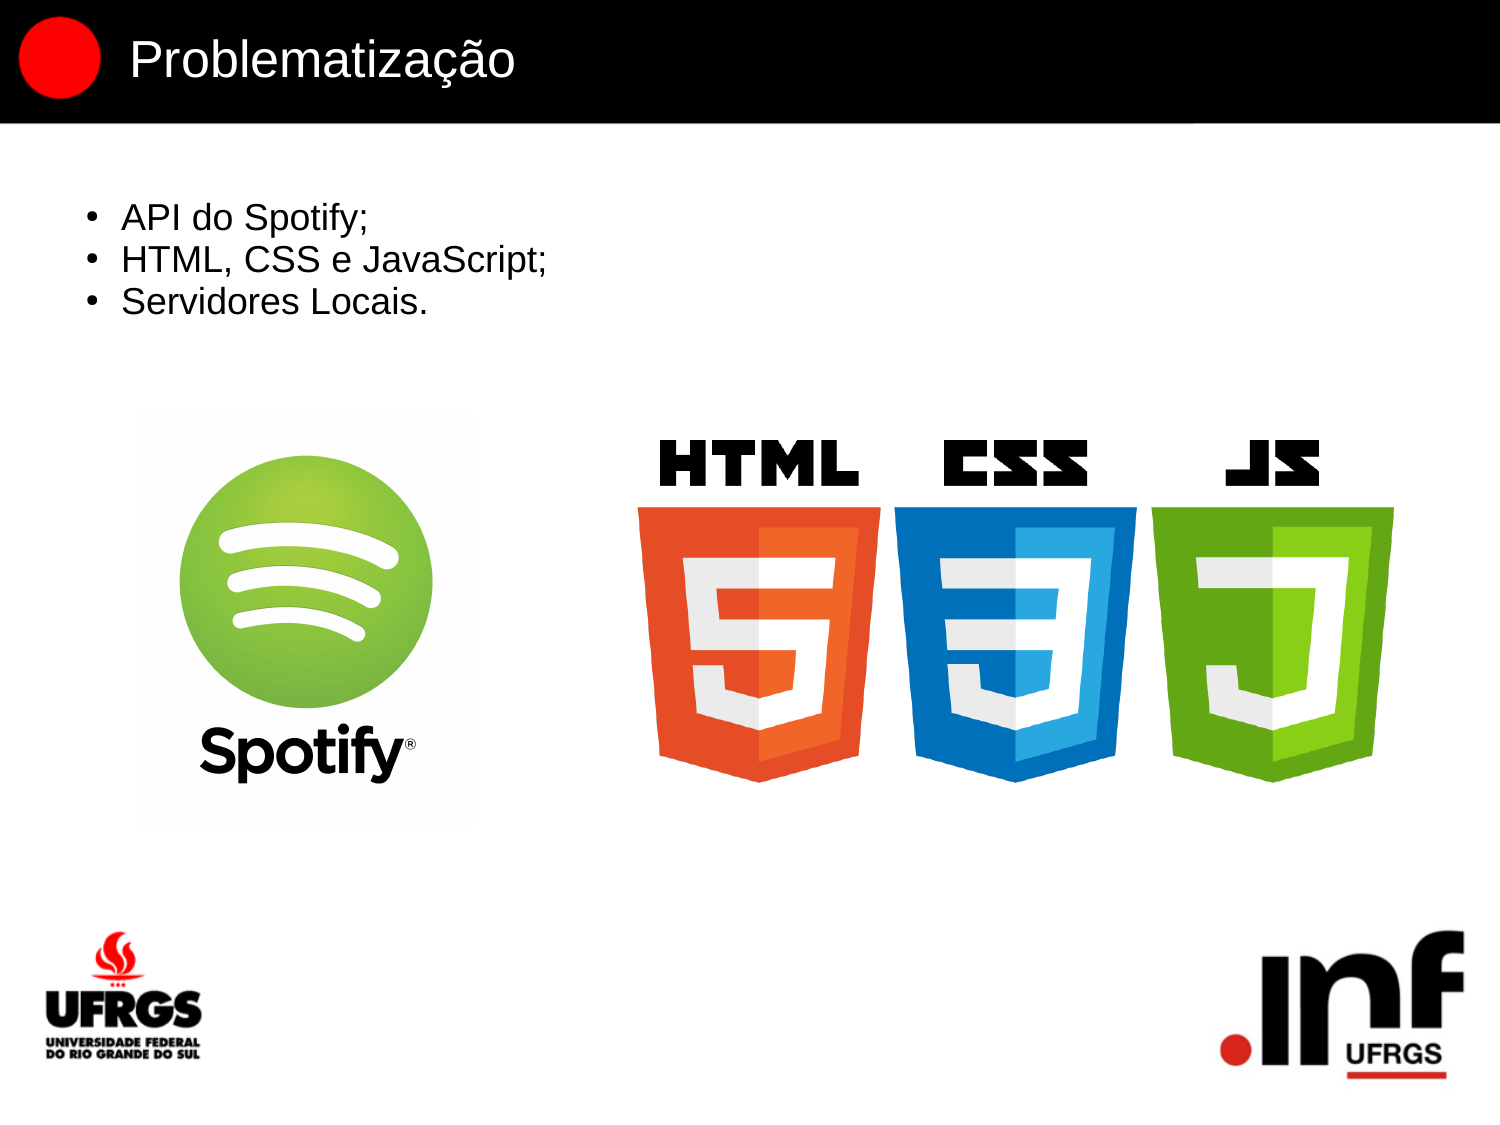

# Problematização
API do Spotify;
HTML, CSS e JavaScript;
Servidores Locais.